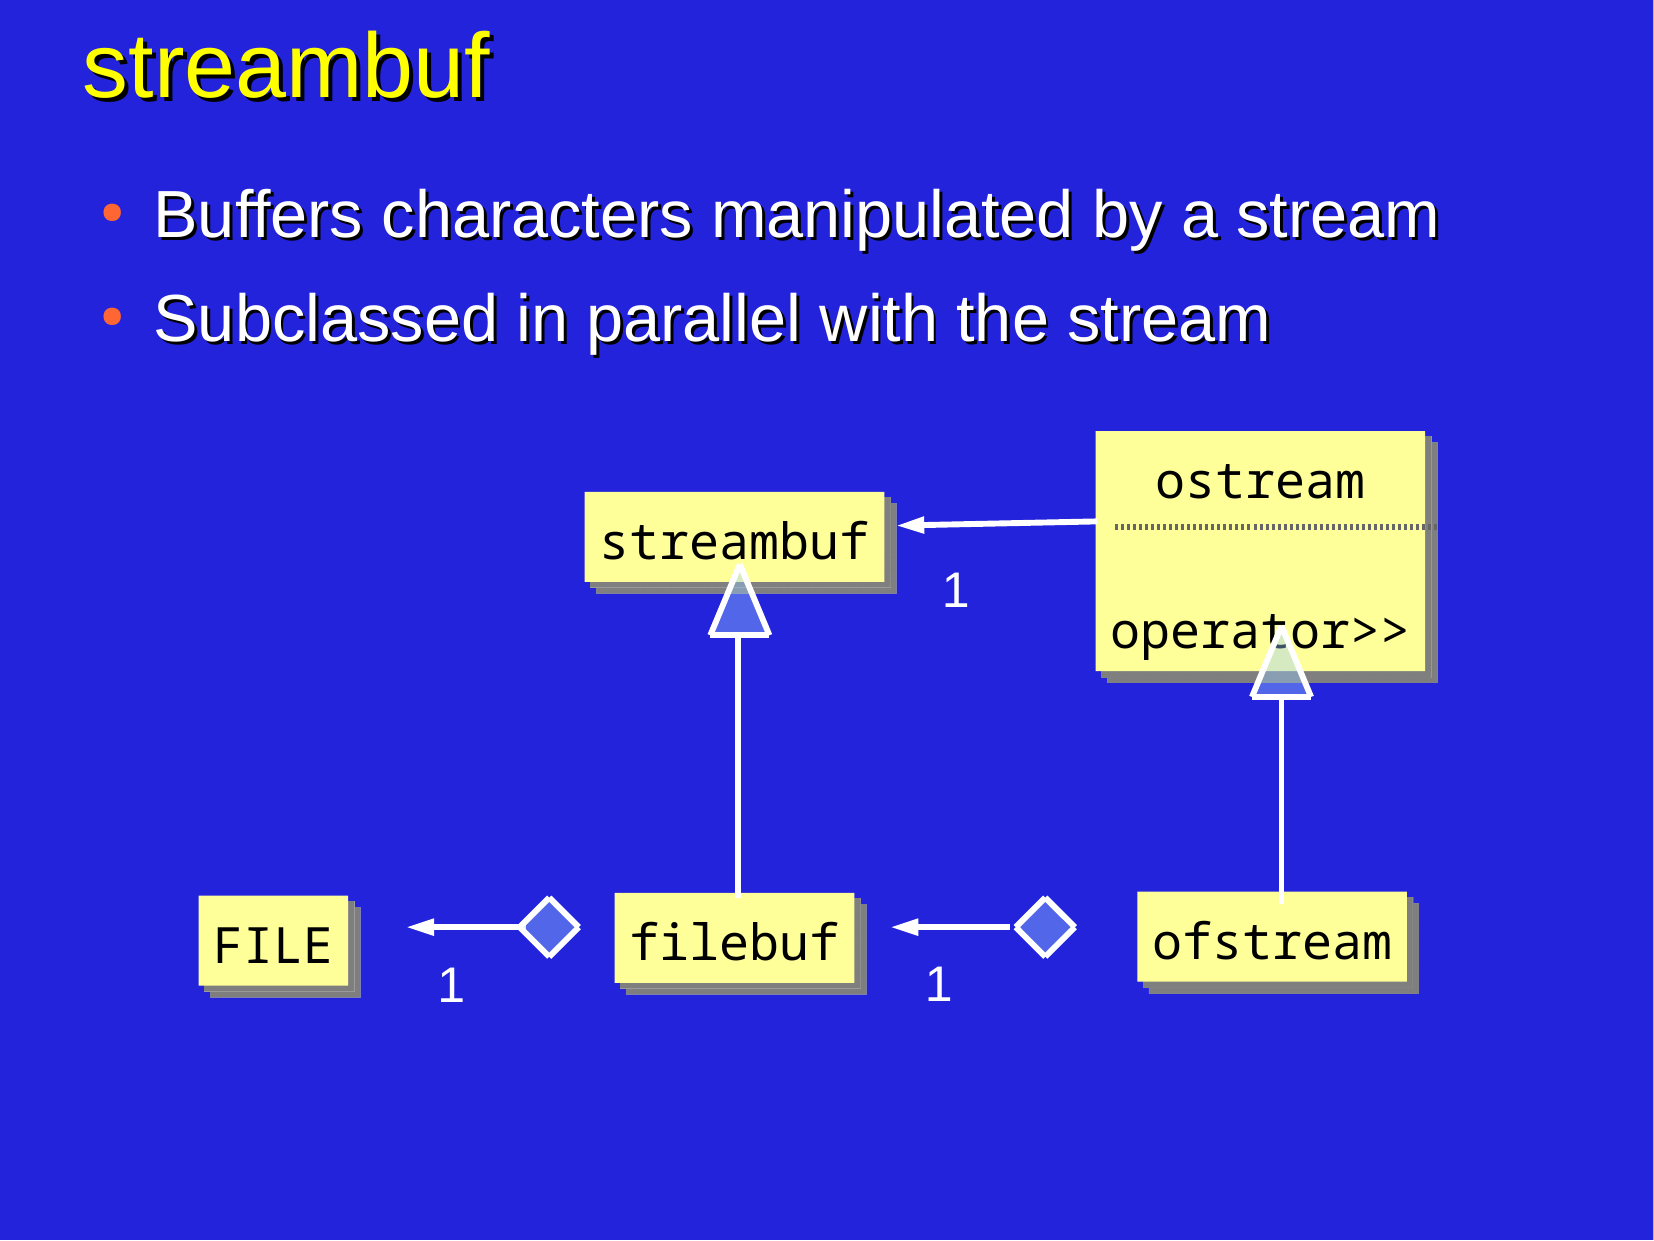

# streambuf
Buffers characters manipulated by a stream
Subclassed in parallel with the stream
ostream
operator>>
streambuf
1
ofstream
filebuf
FILE
1
1